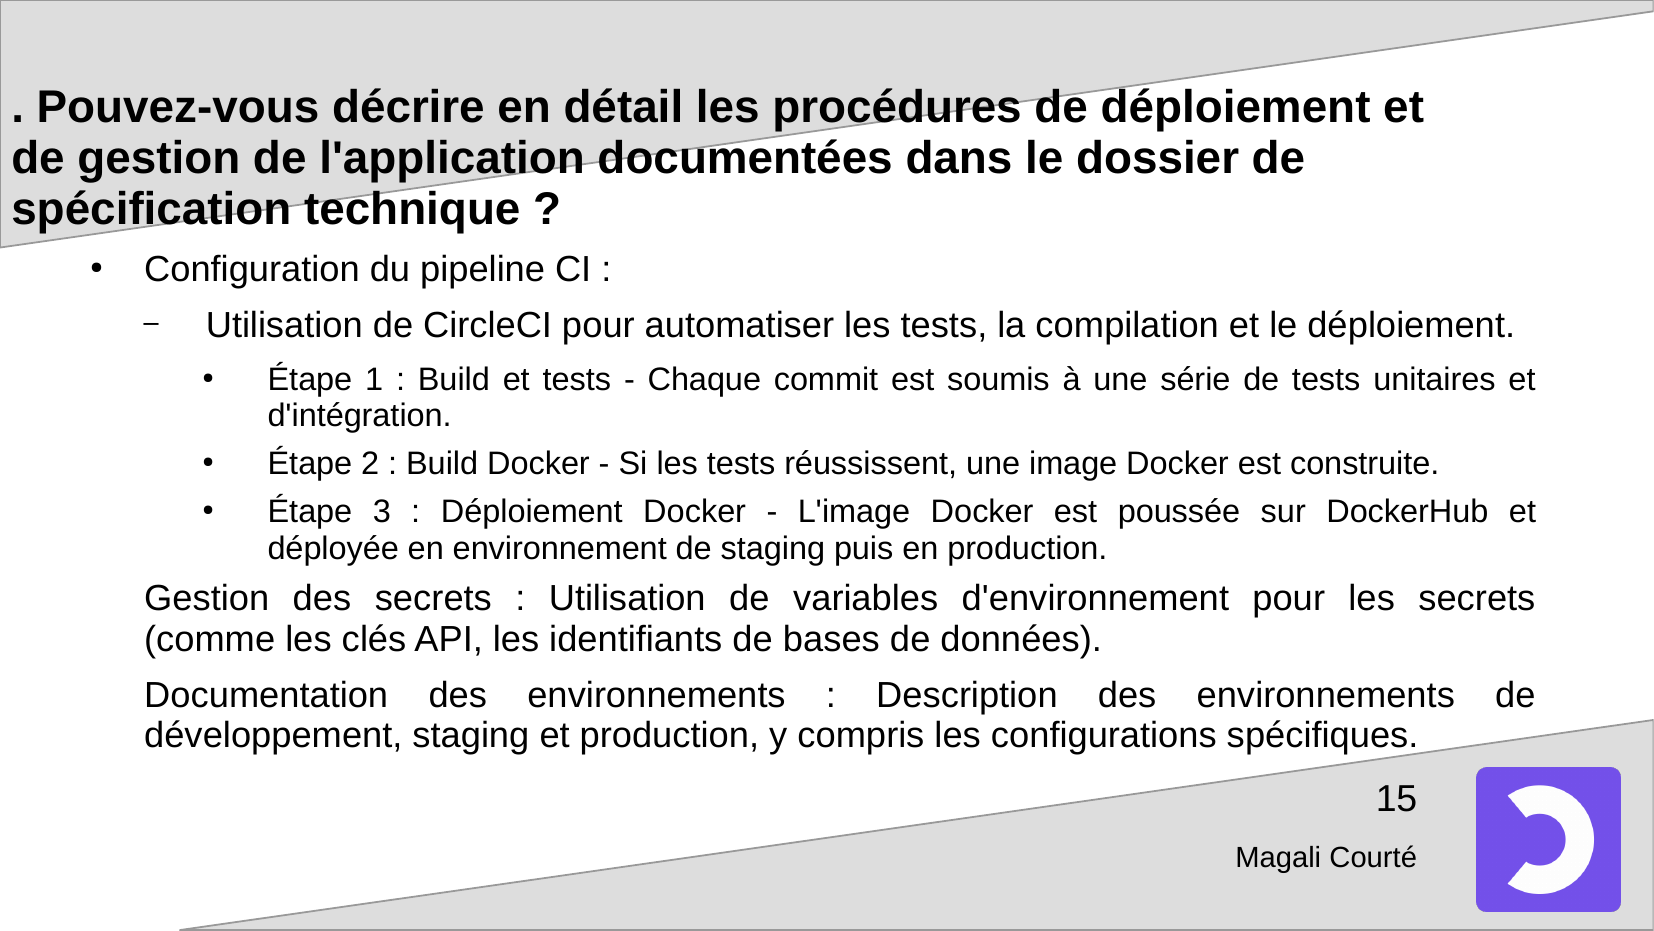

# . Pouvez-vous décrire en détail les procédures de déploiement et de gestion de l'application documentées dans le dossier de spécification technique ?
Configuration du pipeline CI :
Utilisation de CircleCI pour automatiser les tests, la compilation et le déploiement.
Étape 1 : Build et tests - Chaque commit est soumis à une série de tests unitaires et d'intégration.
Étape 2 : Build Docker - Si les tests réussissent, une image Docker est construite.
Étape 3 : Déploiement Docker - L'image Docker est poussée sur DockerHub et déployée en environnement de staging puis en production.
Gestion des secrets : Utilisation de variables d'environnement pour les secrets (comme les clés API, les identifiants de bases de données).
Documentation des environnements : Description des environnements de développement, staging et production, y compris les configurations spécifiques.
15